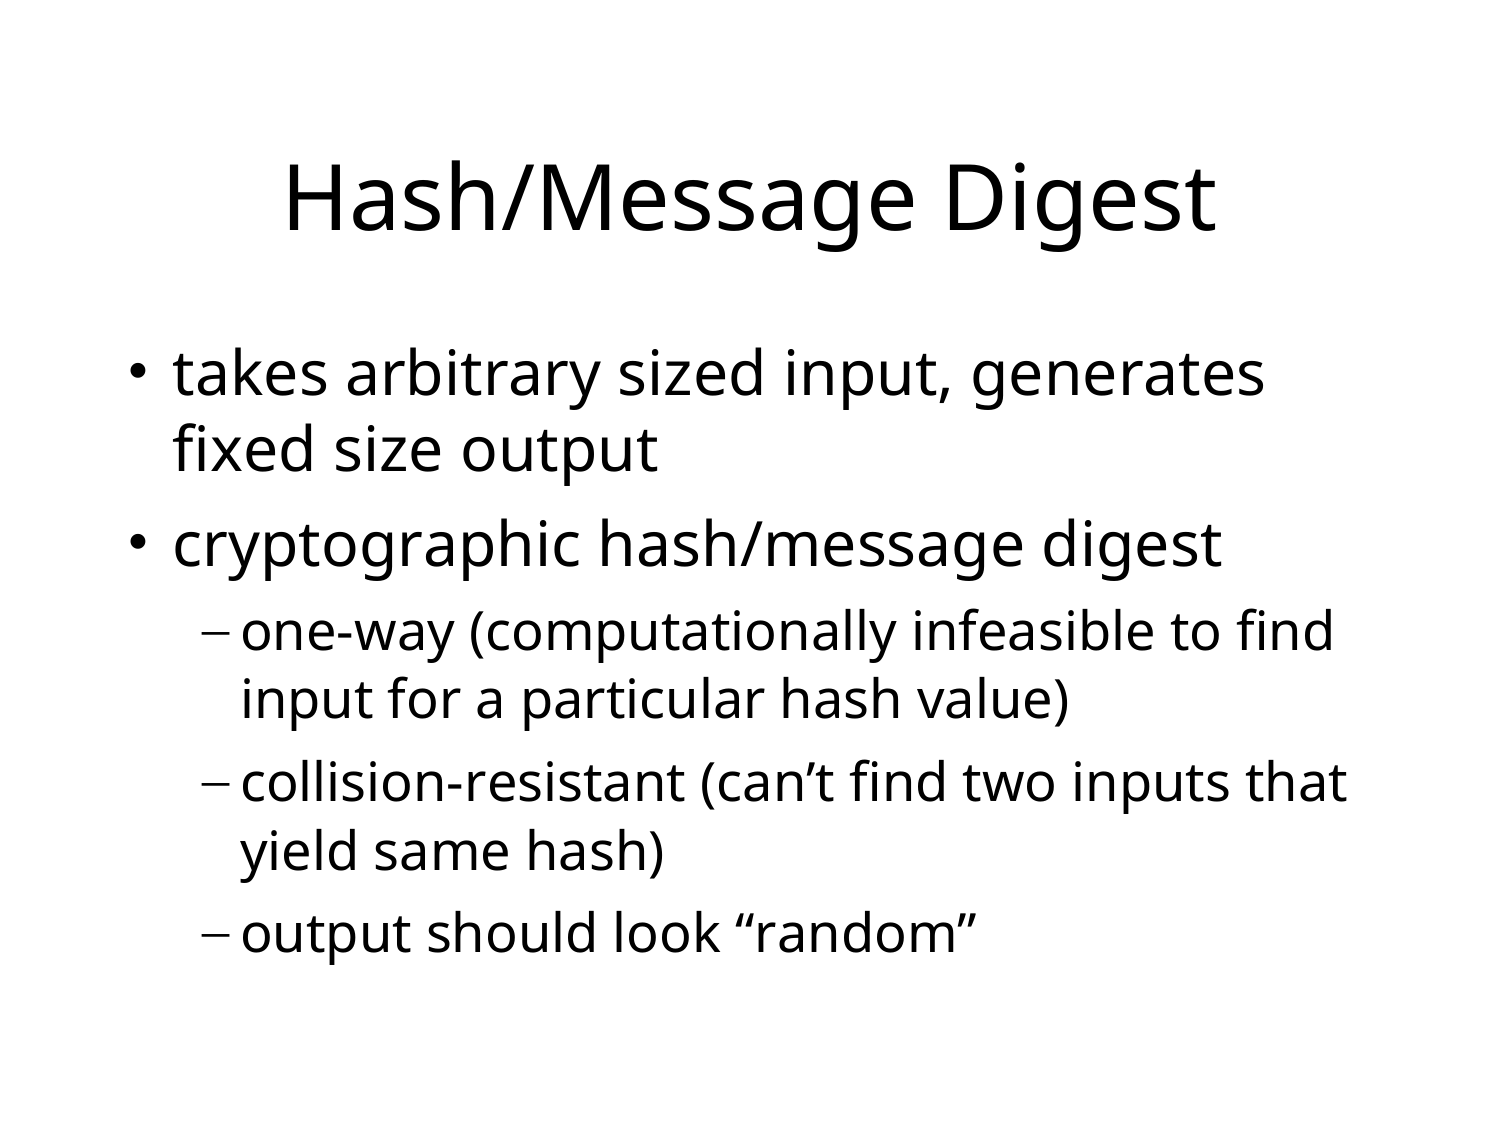

# Hash/Message Digest
takes arbitrary sized input, generates fixed size output
cryptographic hash/message digest
one-way (computationally infeasible to find input for a particular hash value)
collision-resistant (can’t find two inputs that yield same hash)
output should look “random”